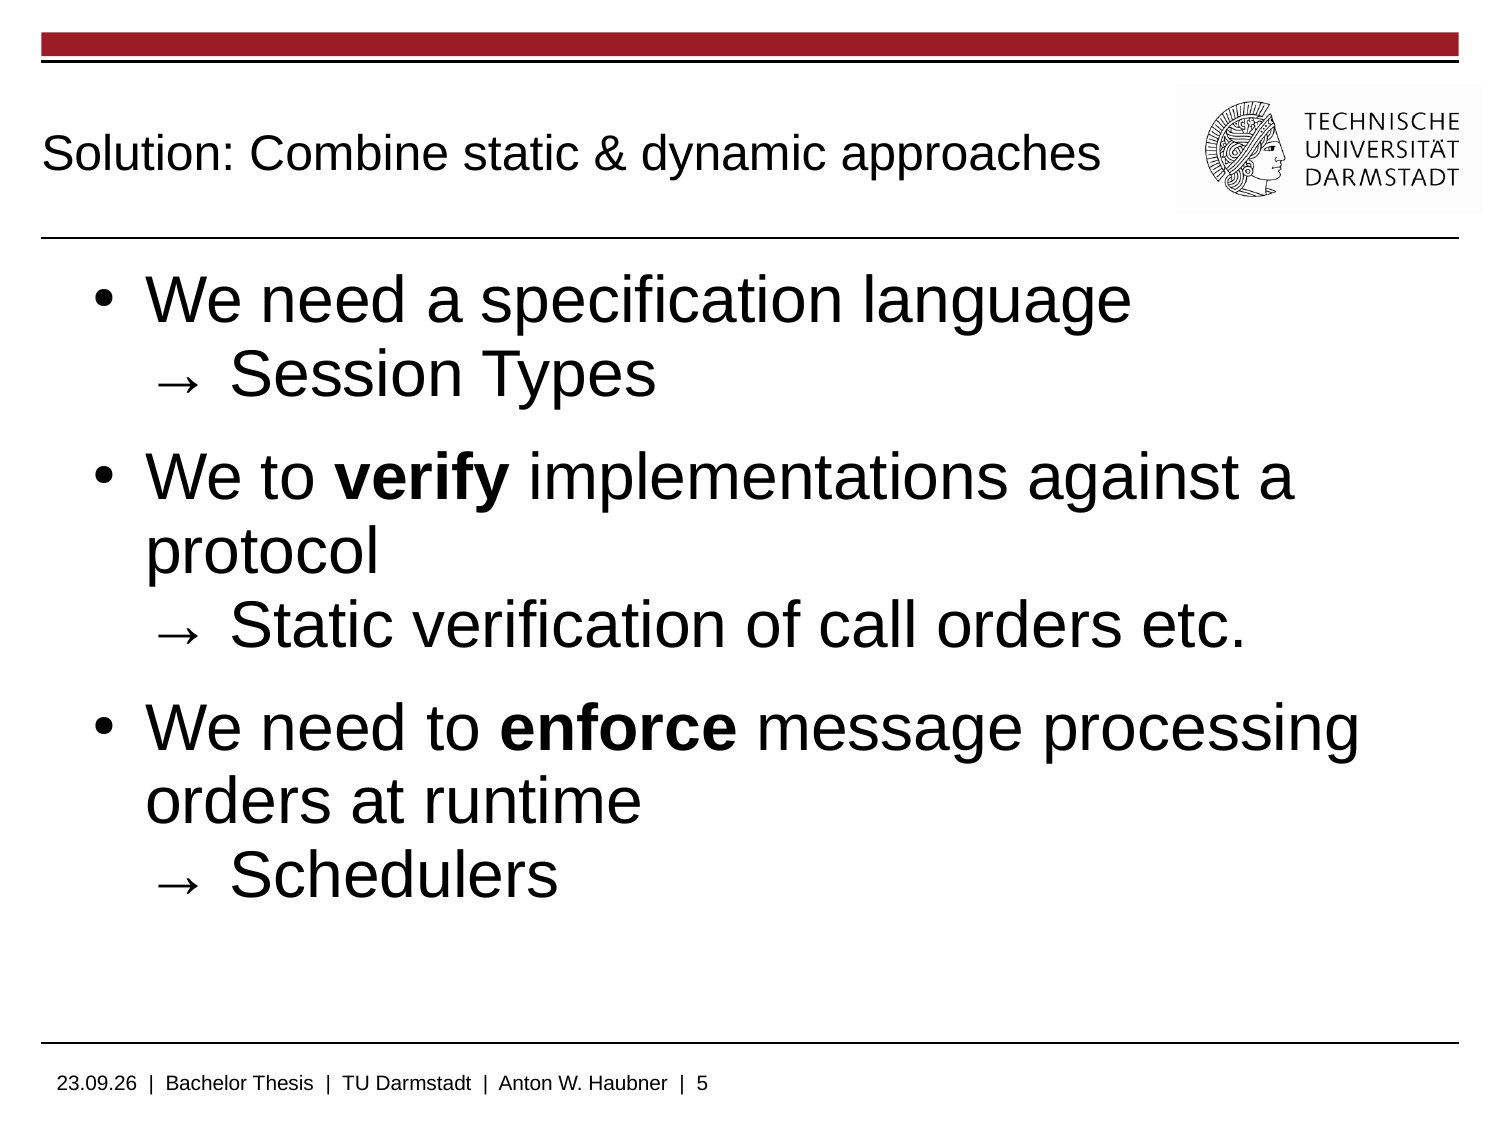

# Solution: Combine static & dynamic approaches
We need a specification language
→ Session Types
We to verify implementations against a protocol
→ Static verification of call orders etc.
We need to enforce message processing orders at runtime
→ Schedulers